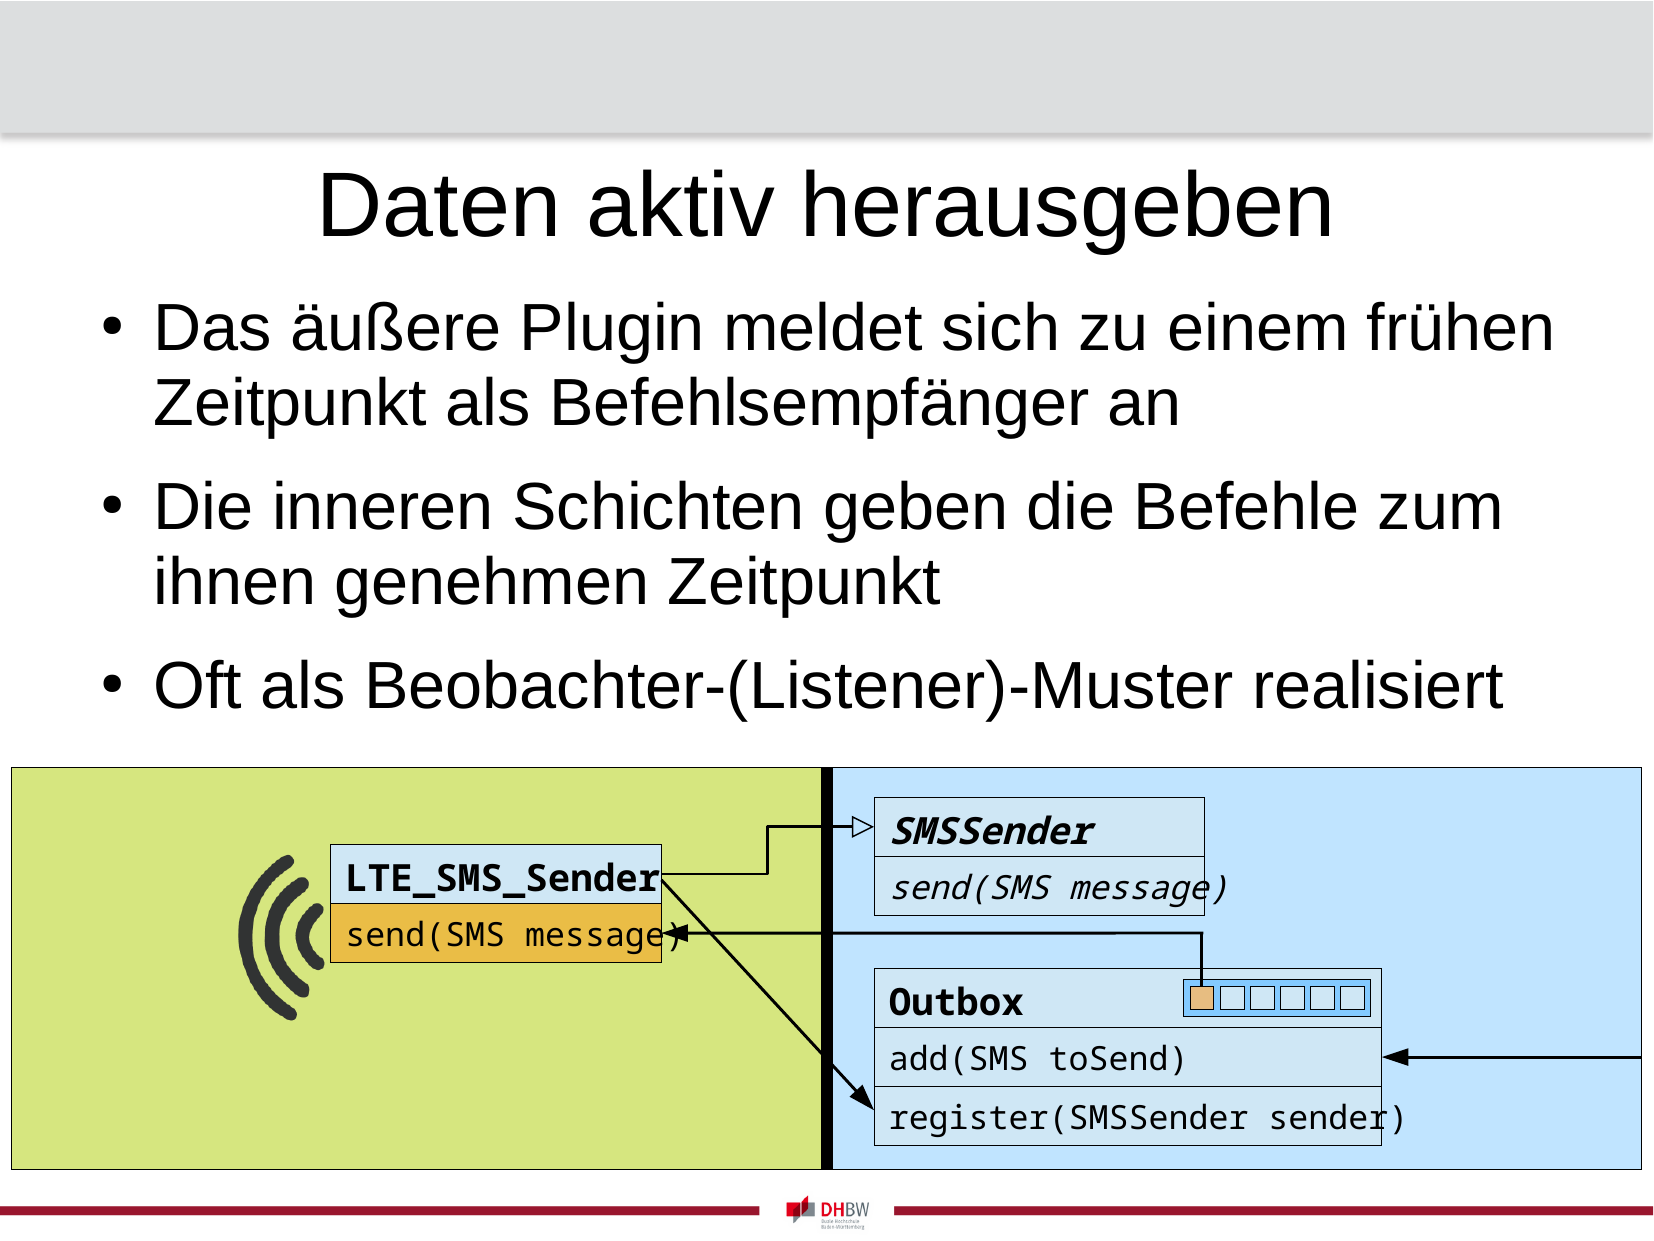

# Daten aktiv herausgeben
Das äußere Plugin meldet sich zu einem frühen Zeitpunkt als Befehlsempfänger an
Die inneren Schichten geben die Befehle zum ihnen genehmen Zeitpunkt
Oft als Beobachter-(Listener)-Muster realisiert
SMSSender
LTE_SMS_Sender
send(SMS message)
send(SMS message)
Outbox
add(SMS toSend)
register(SMSSender sender)